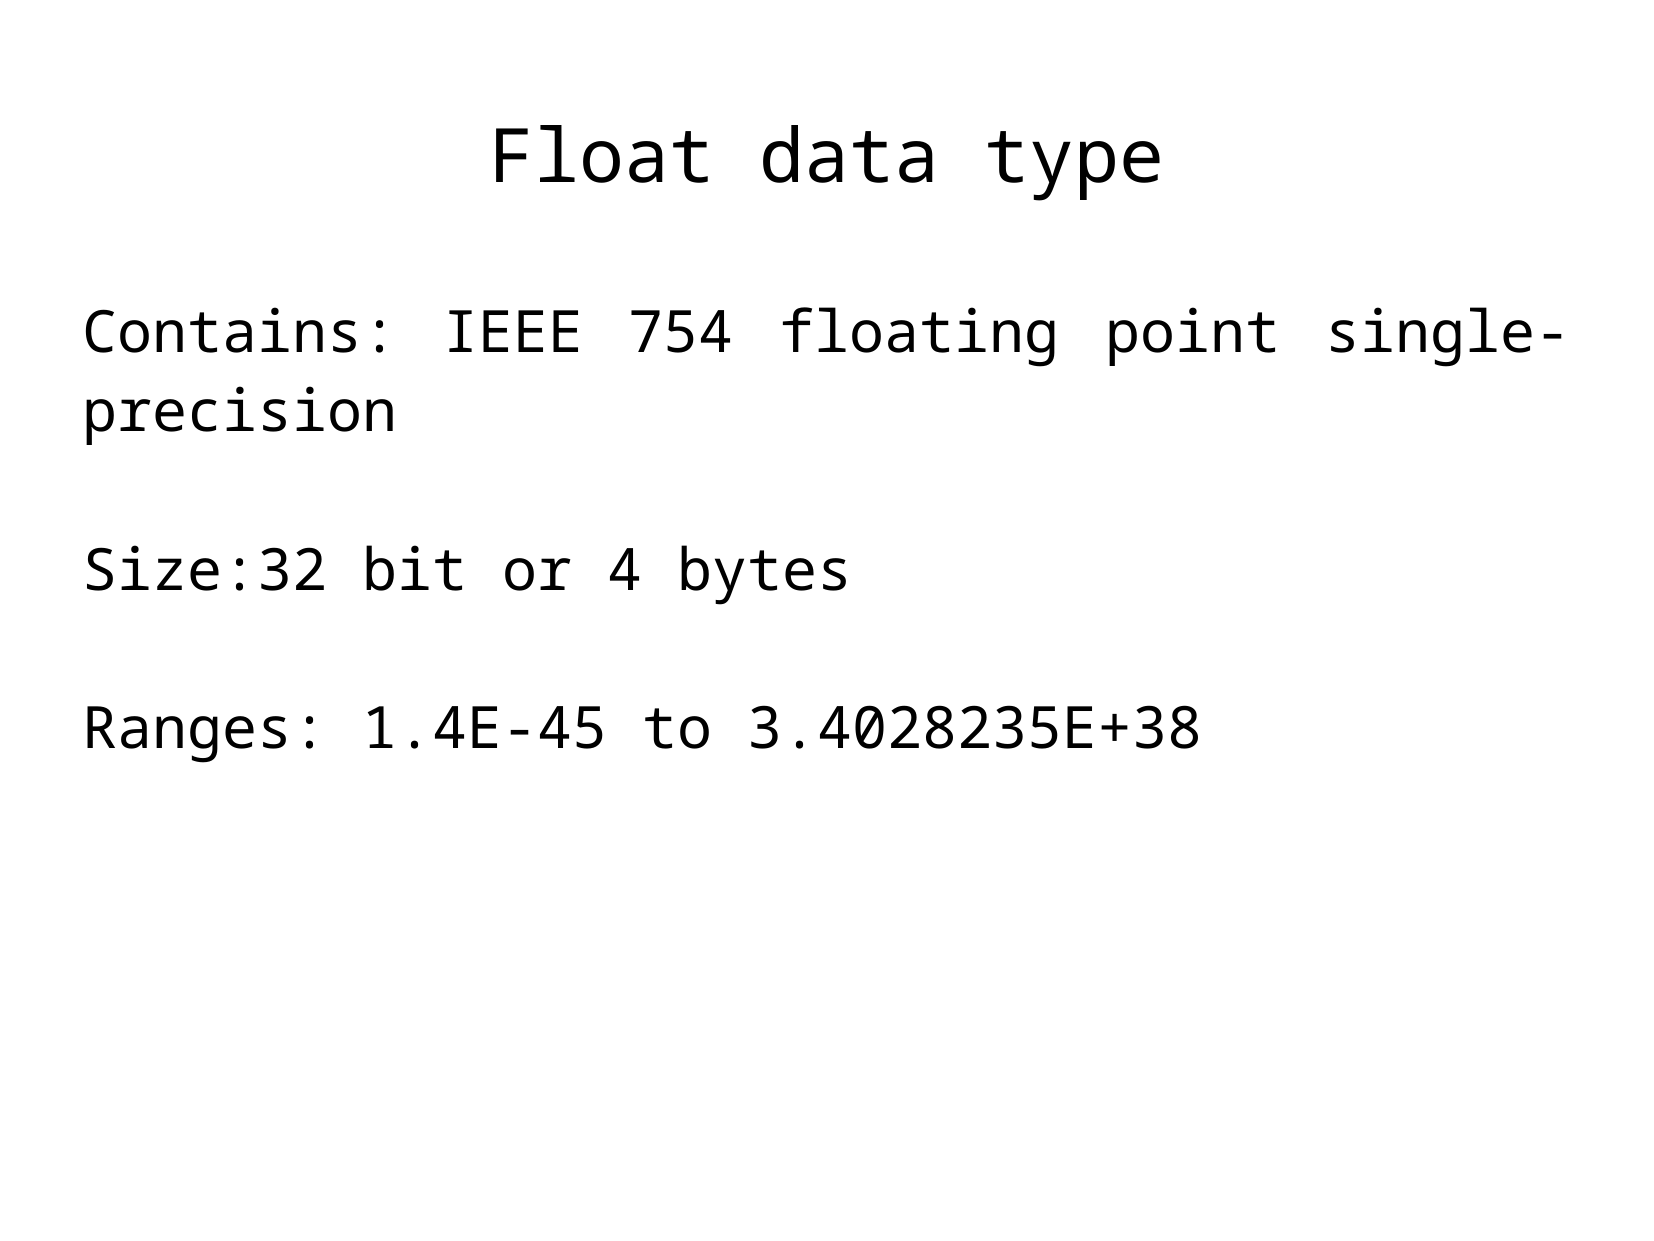

# Float data type
Contains: IEEE 754 floating point single-precision
Size:32 bit or 4 bytes
Ranges: 1.4E-45 to 3.4028235E+38